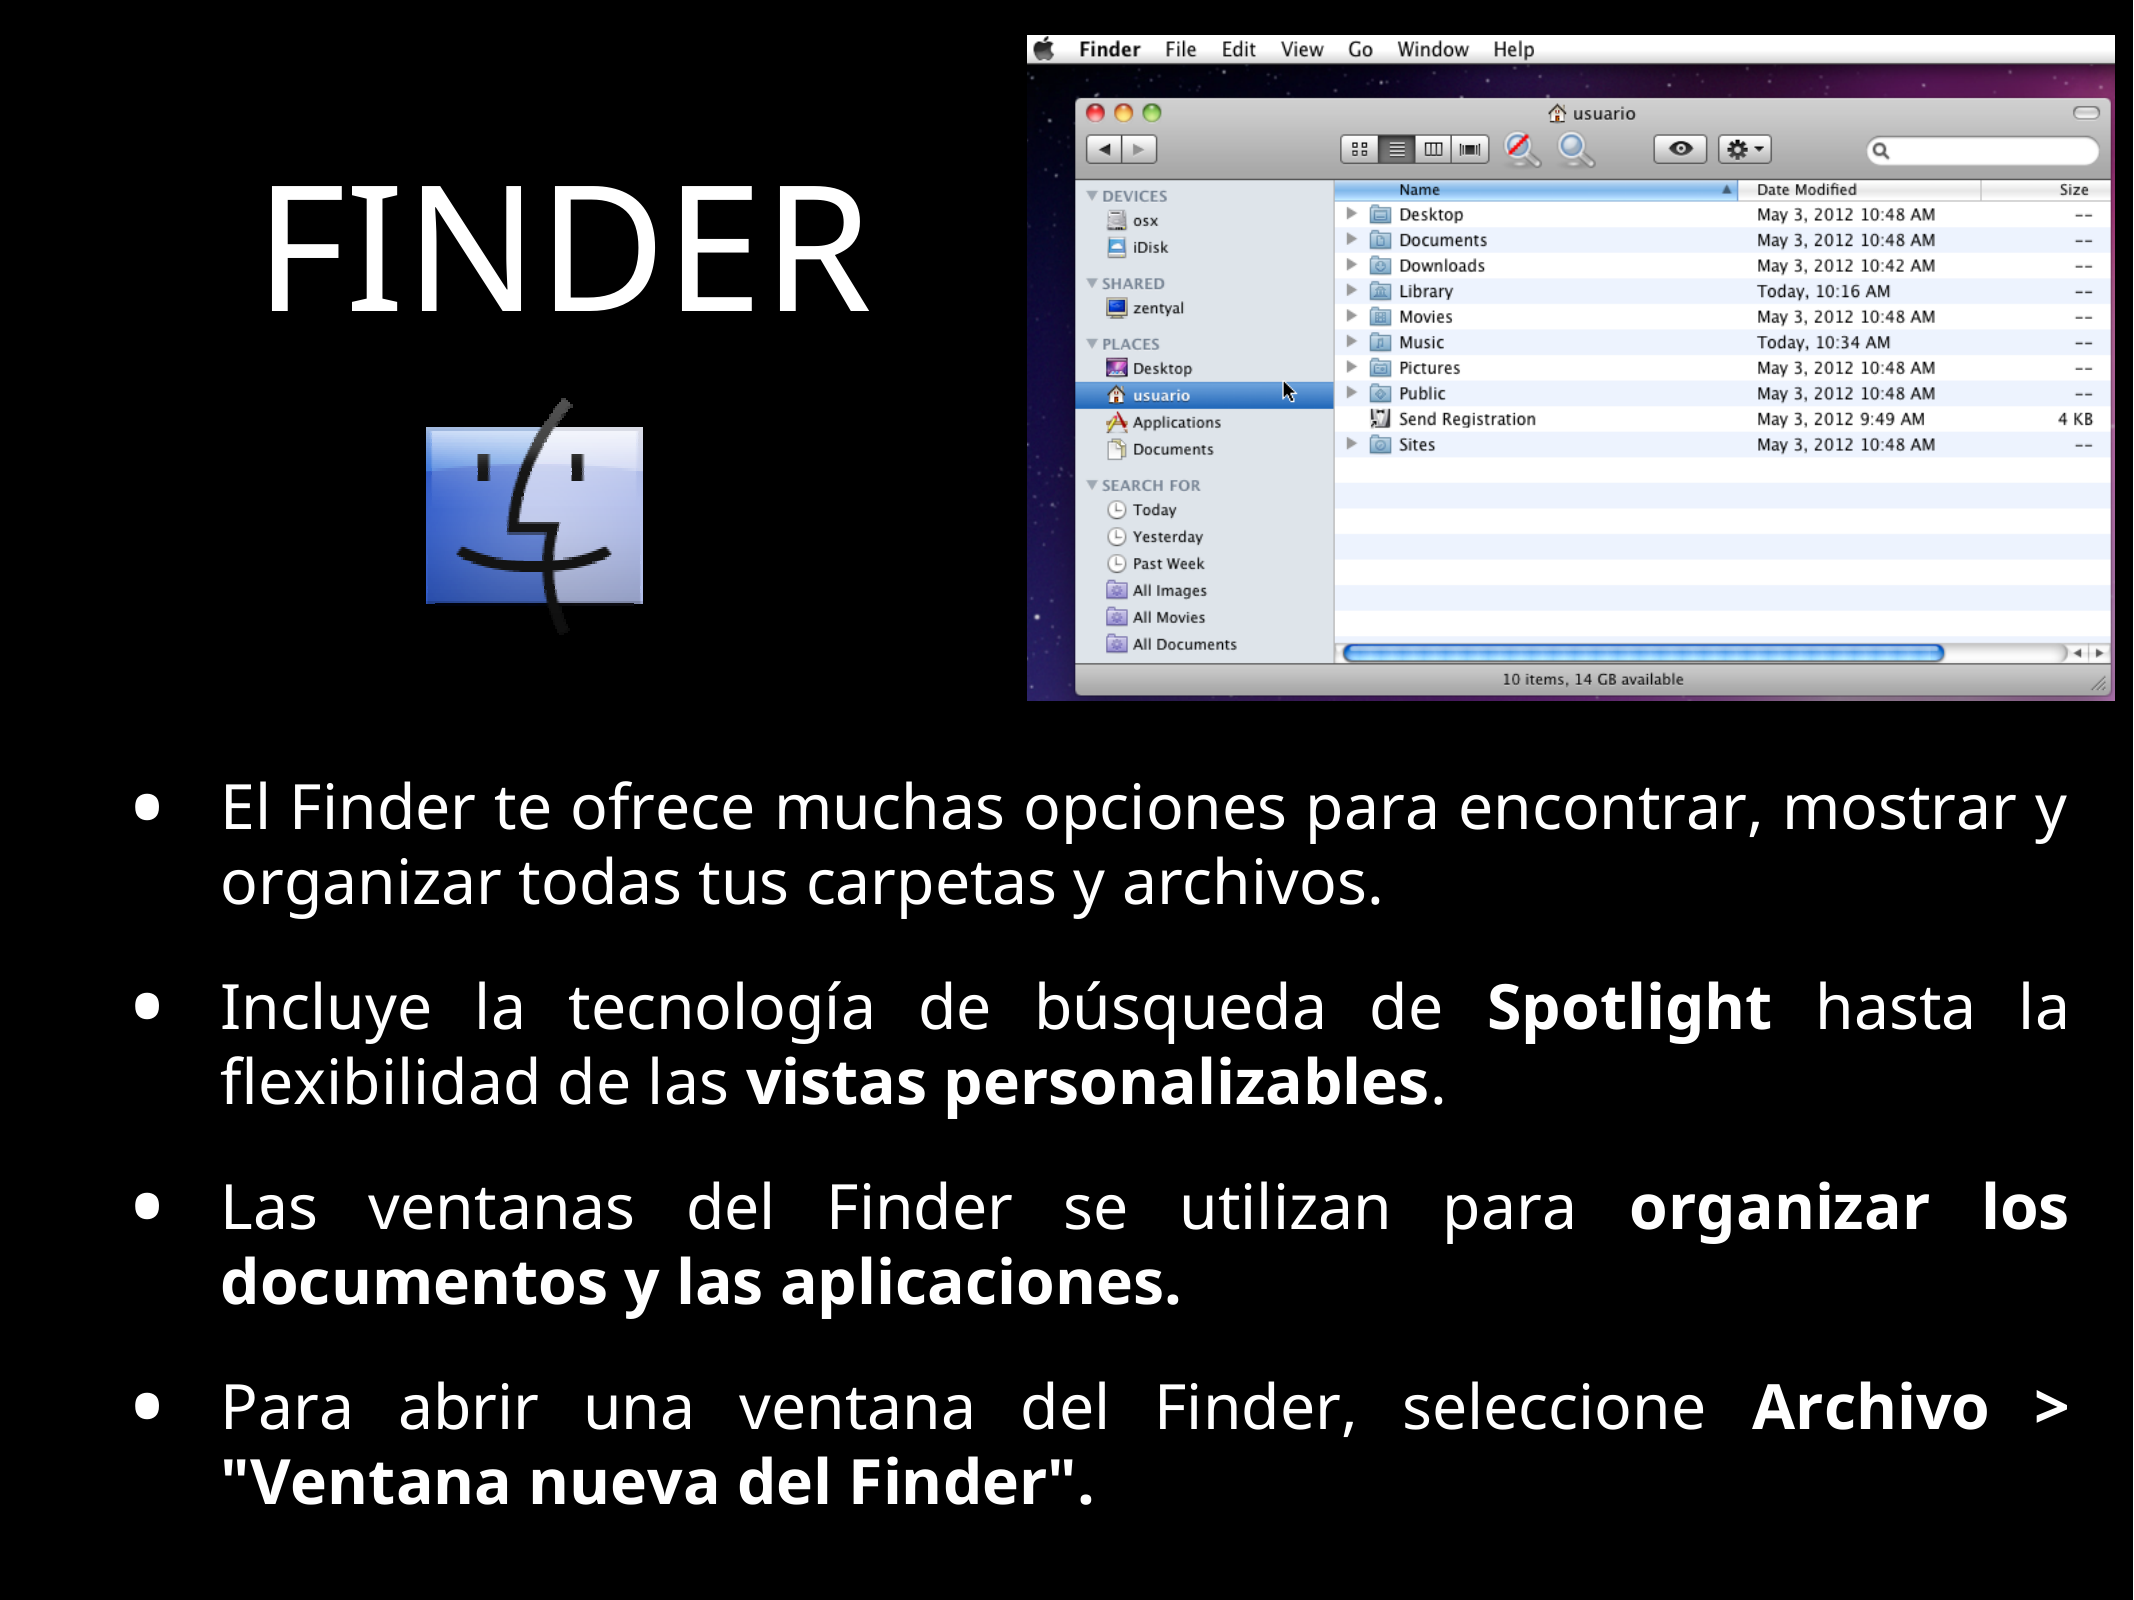

# FINDER
El Finder te ofrece muchas opciones para encontrar, mostrar y organizar todas tus carpetas y archivos.
Incluye la tecnología de búsqueda de Spotlight hasta la flexibilidad de las vistas personalizables.
Las ventanas del Finder se utilizan para organizar los documentos y las aplicaciones.
Para abrir una ventana del Finder, seleccione Archivo > "Ventana nueva del Finder".